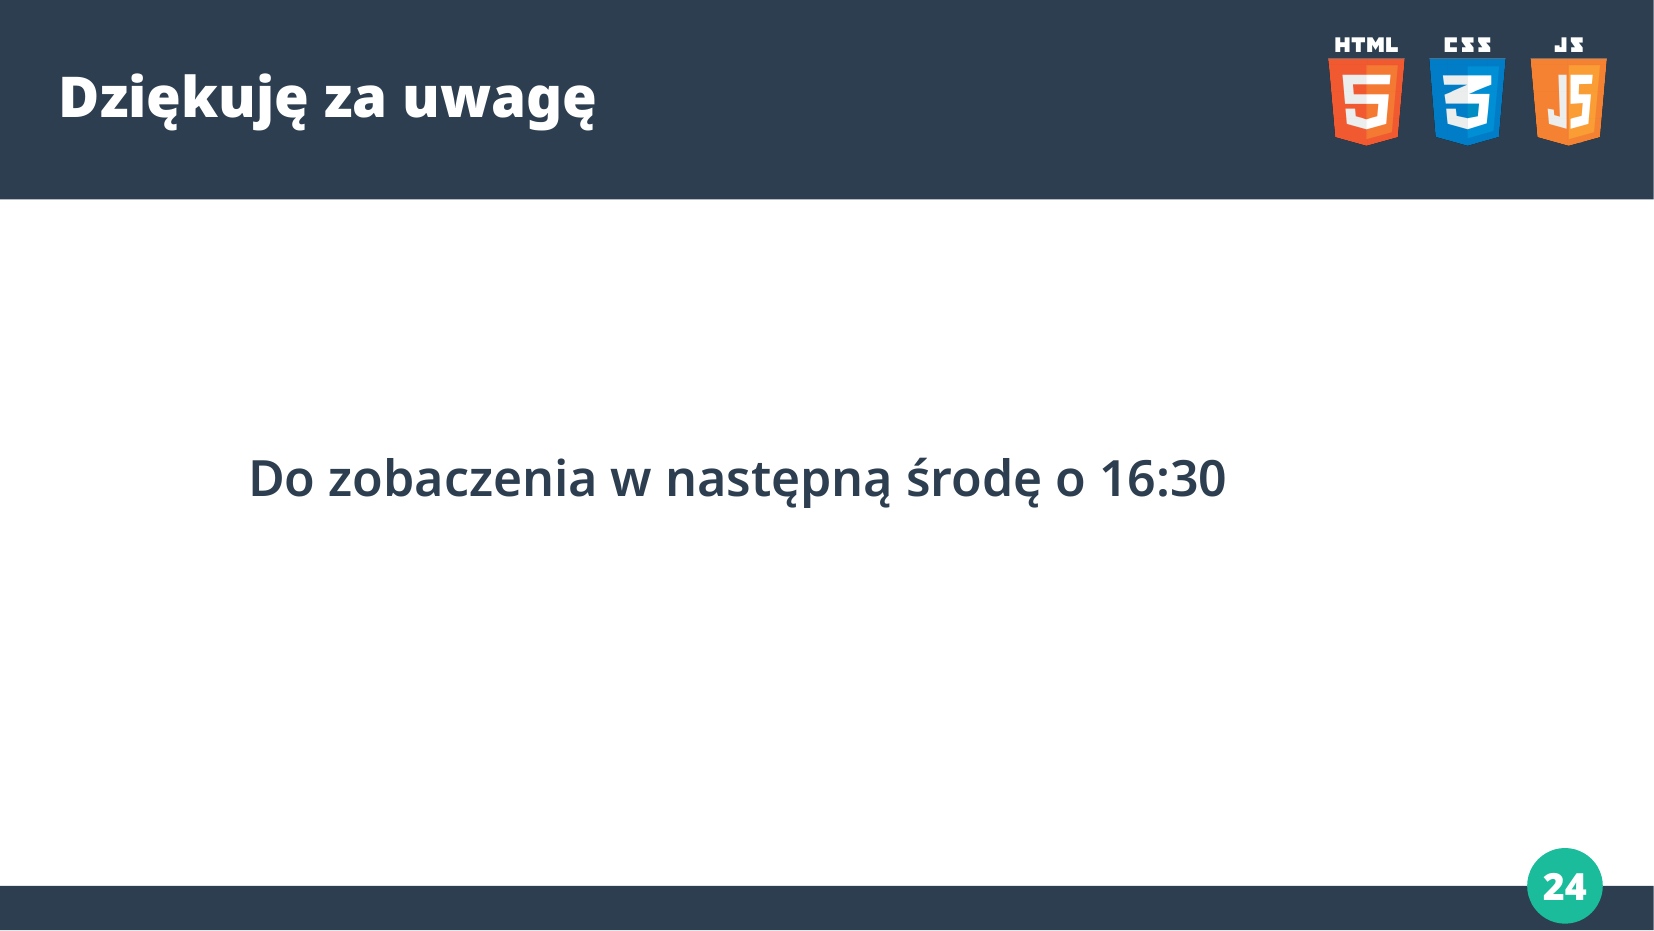

# Dziękuję za uwagę
Do zobaczenia w następną środę o 16:30